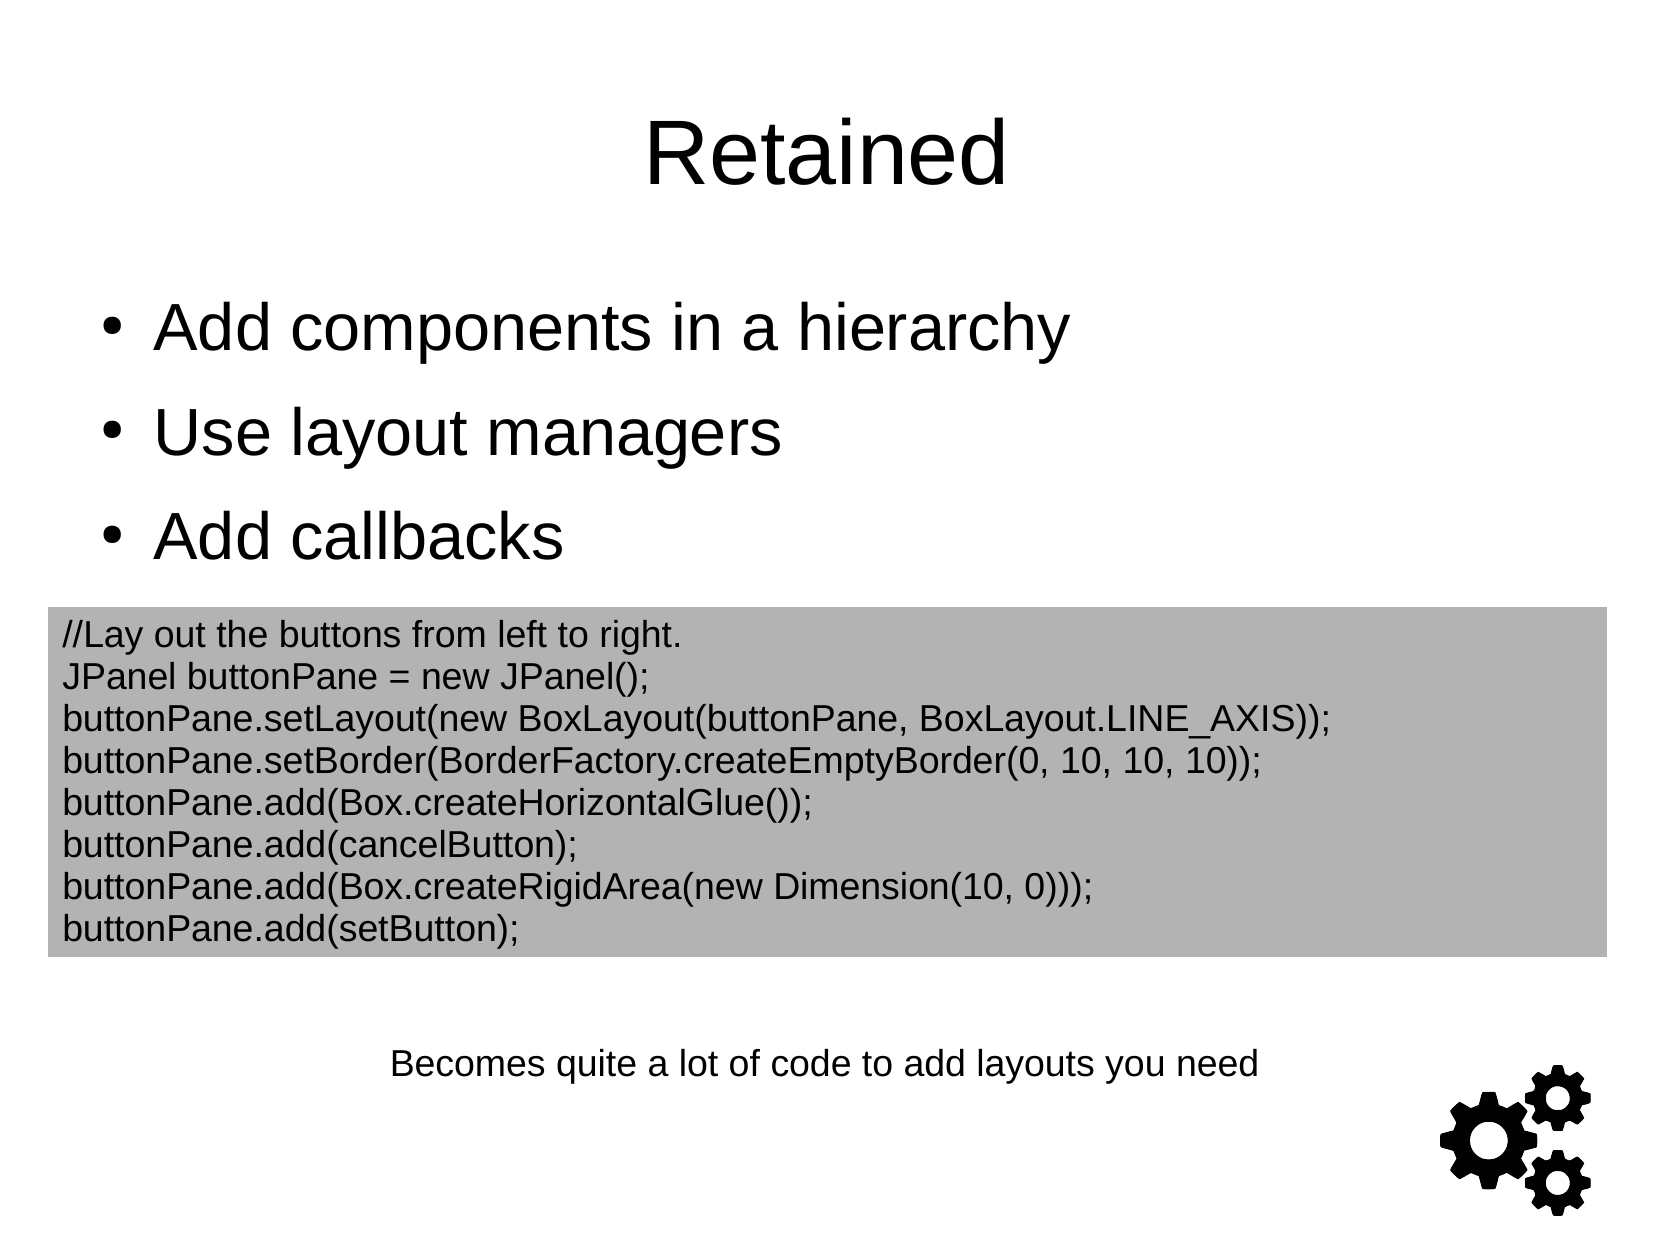

# Retained
Add components in a hierarchy
Use layout managers
Add callbacks
| //Lay out the buttons from left to right. JPanel buttonPane = new JPanel(); buttonPane.setLayout(new BoxLayout(buttonPane, BoxLayout.LINE\_AXIS)); buttonPane.setBorder(BorderFactory.createEmptyBorder(0, 10, 10, 10)); buttonPane.add(Box.createHorizontalGlue()); buttonPane.add(cancelButton); buttonPane.add(Box.createRigidArea(new Dimension(10, 0))); buttonPane.add(setButton); |
| --- |
Becomes quite a lot of code to add layouts you need